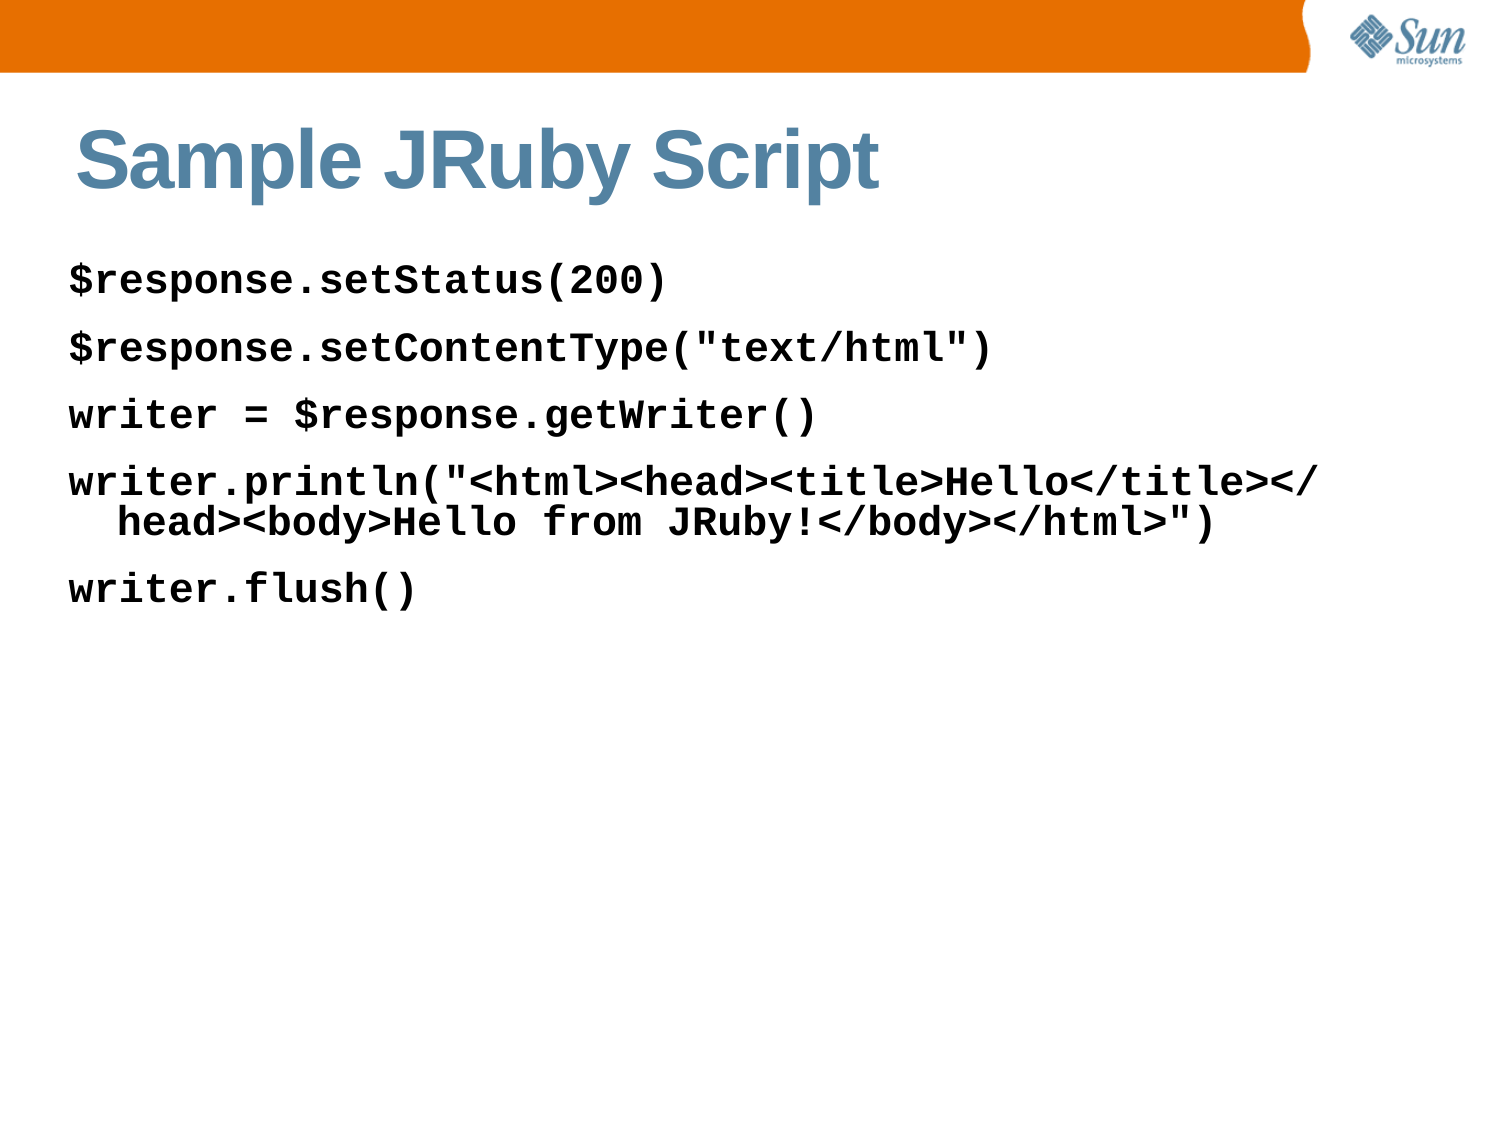

# Sample JRuby Script
$response.setStatus(200)
$response.setContentType("text/html")
writer = $response.getWriter()
writer.println("<html><head><title>Hello</title></head><body>Hello from JRuby!</body></html>")
writer.flush()